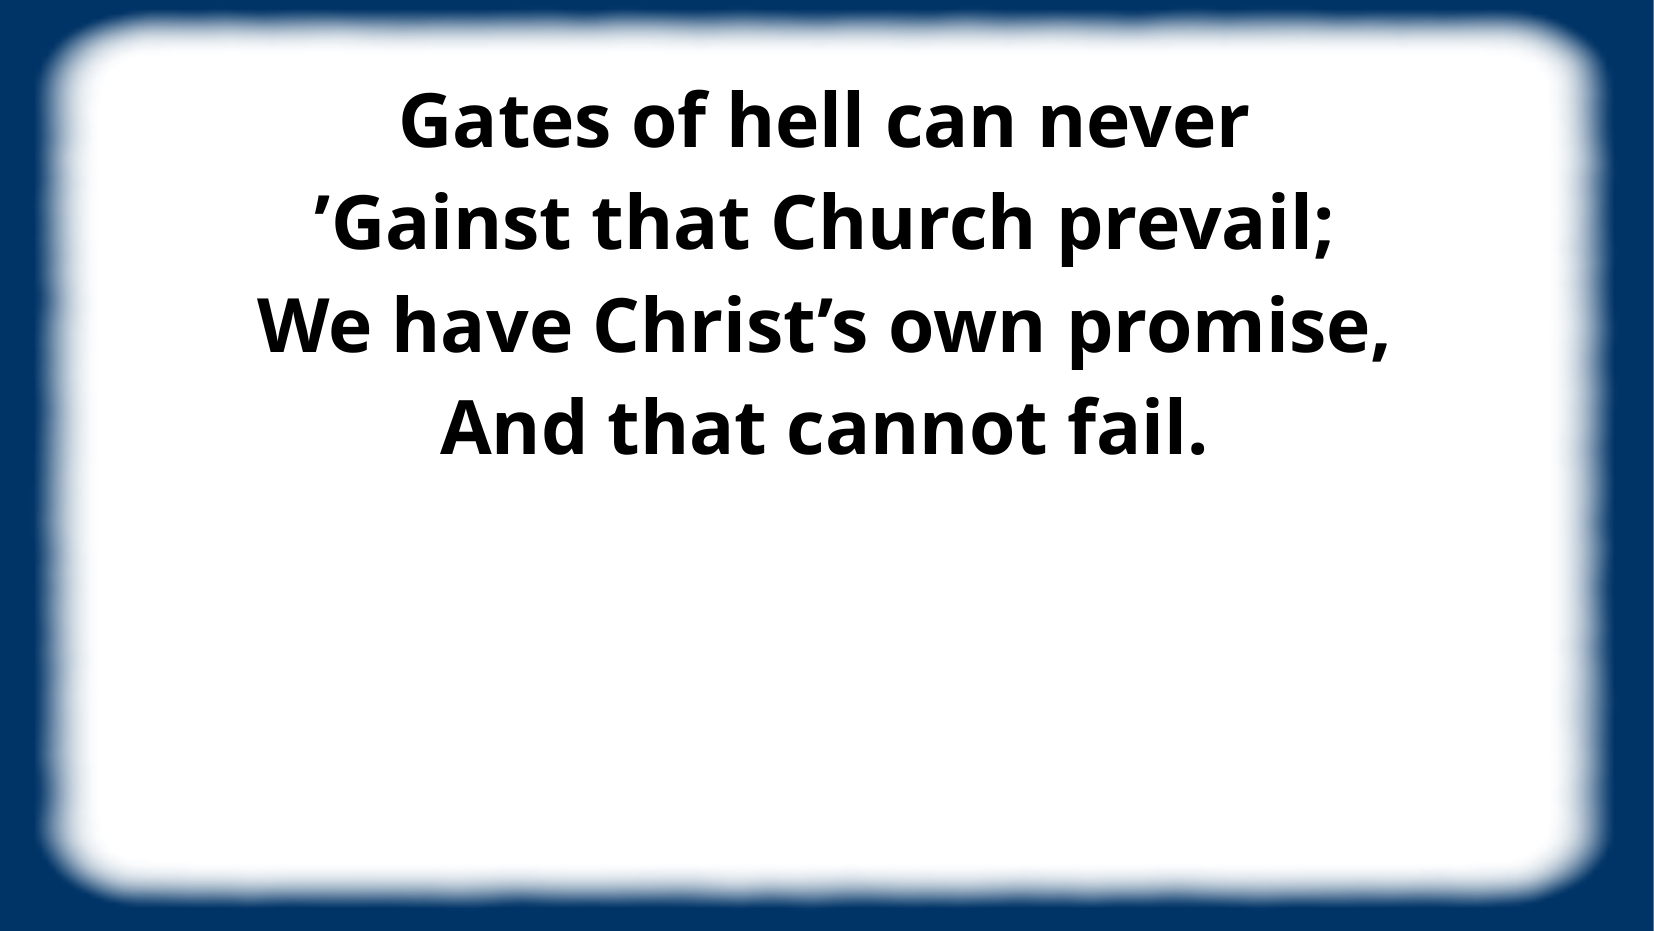

Gates of hell can never
’Gainst that Church prevail;
We have Christ’s own promise,
And that cannot fail.